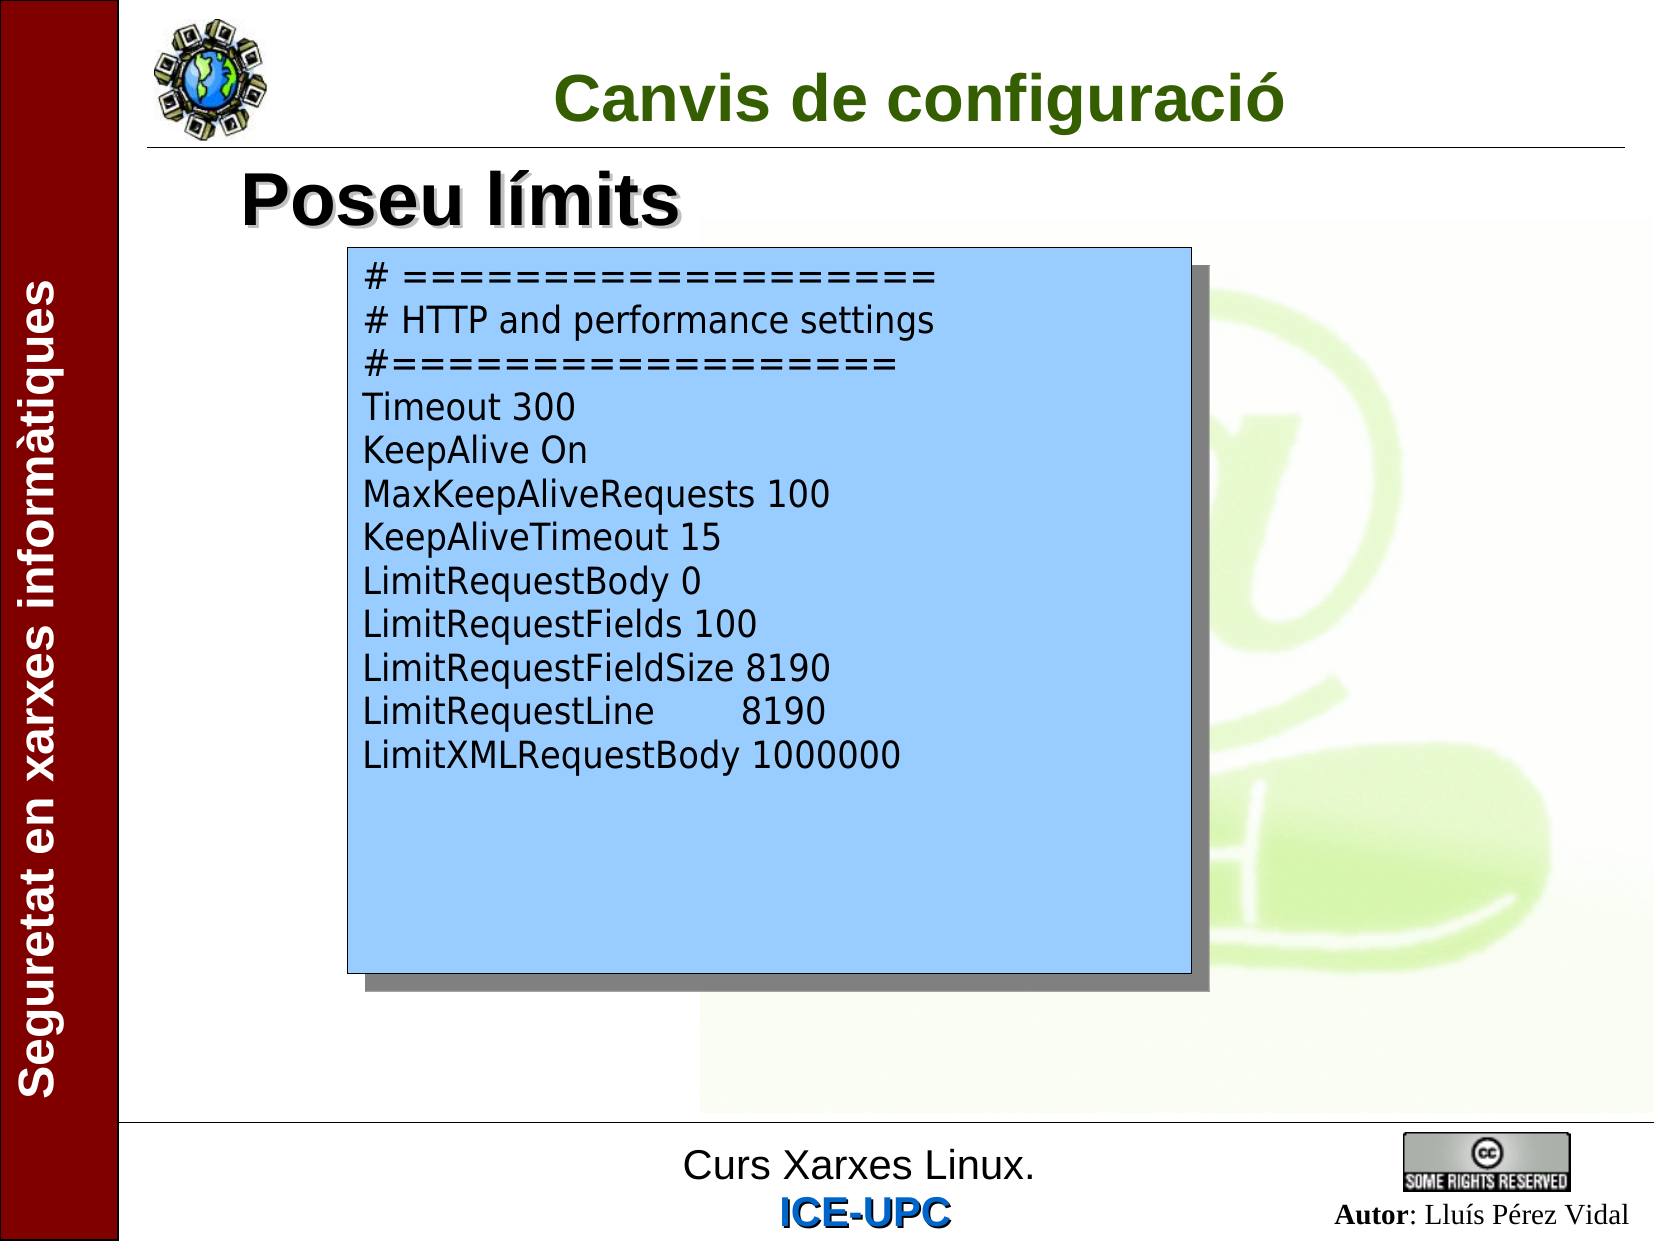

# Canvis de configuració
Poseu límits
# ===================
# HTTP and performance settings
#==================
Timeout 300
KeepAlive On
MaxKeepAliveRequests 100
KeepAliveTimeout 15
LimitRequestBody 0
LimitRequestFields 100
LimitRequestFieldSize 8190
LimitRequestLine 8190
LimitXMLRequestBody 1000000